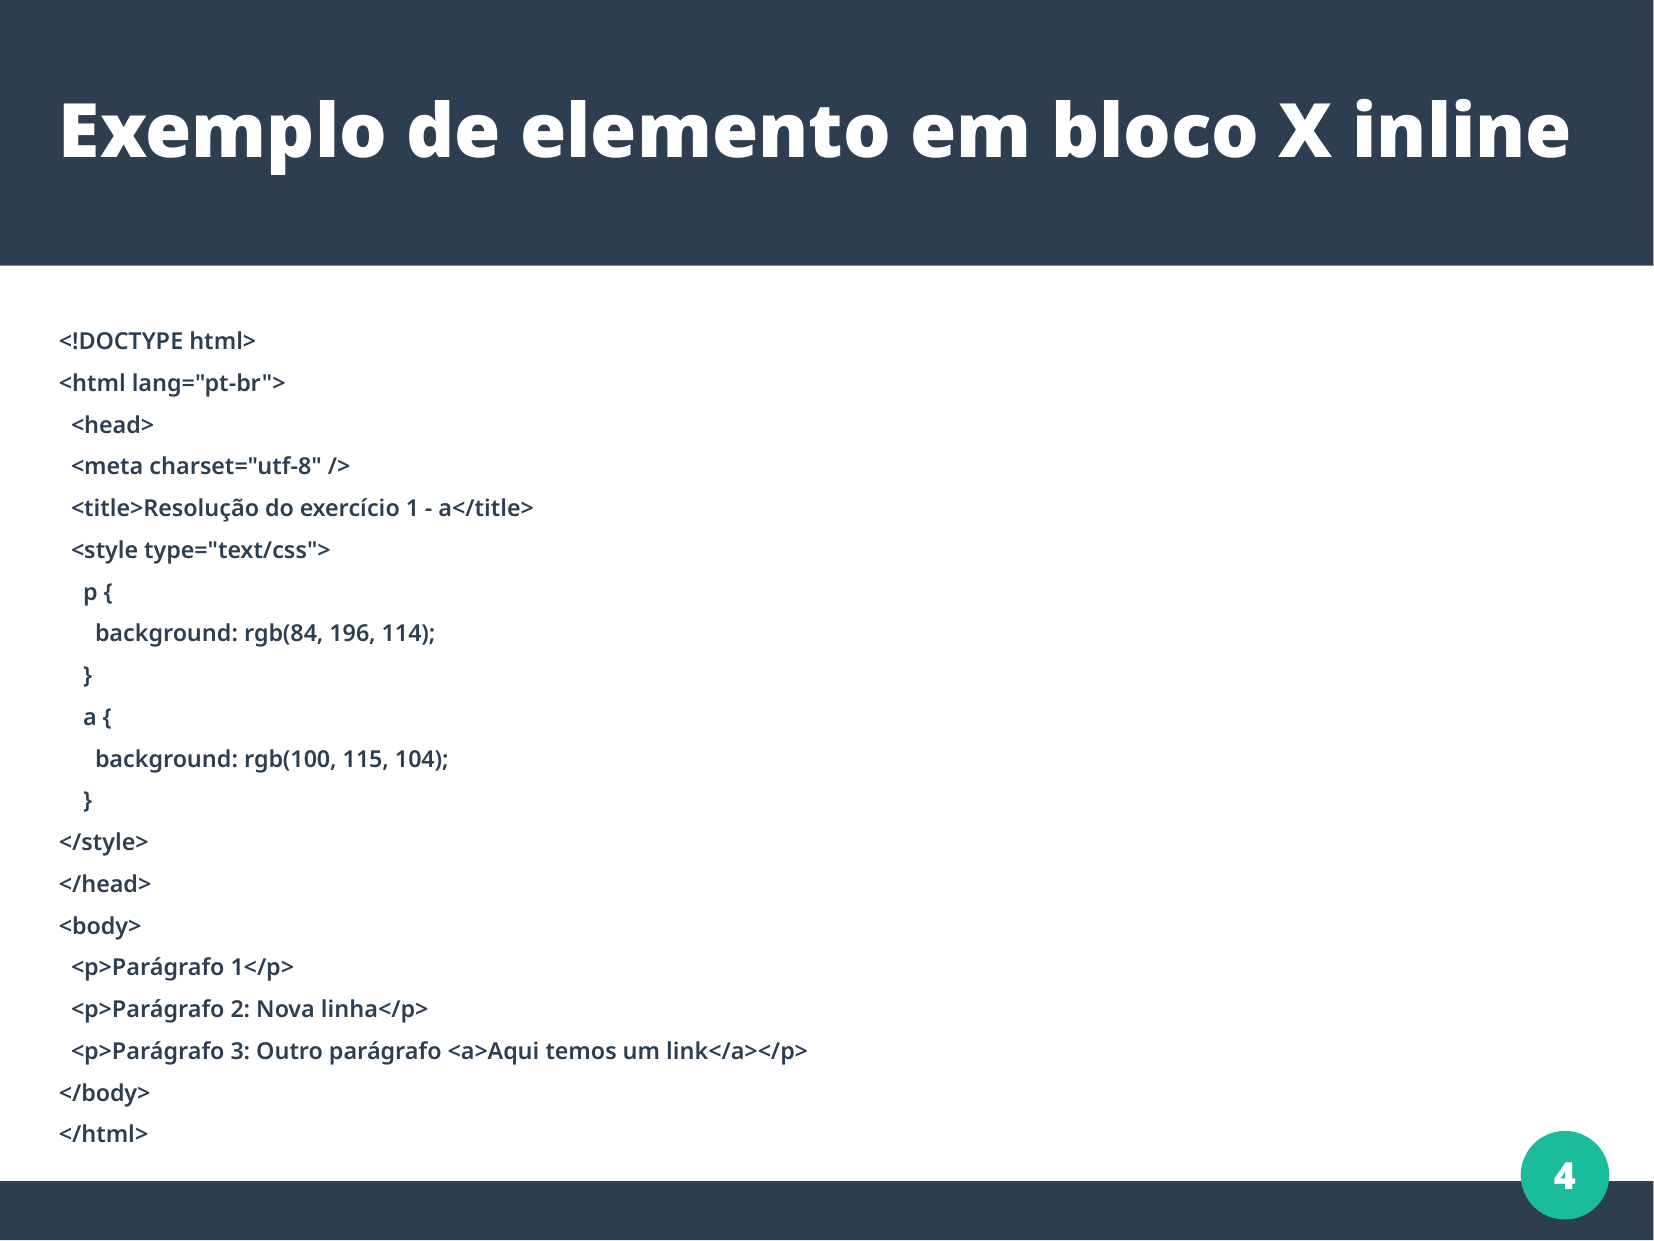

# Exemplo de elemento em bloco X inline
<!DOCTYPE html>
<html lang="pt-br">
 <head>
 <meta charset="utf-8" />
 <title>Resolução do exercício 1 - a</title>
 <style type="text/css">
 p {
 background: rgb(84, 196, 114);
 }
 a {
 background: rgb(100, 115, 104);
 }
</style>
</head>
<body>
 <p>Parágrafo 1</p>
 <p>Parágrafo 2: Nova linha</p>
 <p>Parágrafo 3: Outro parágrafo <a>Aqui temos um link</a></p>
</body>
</html>
4